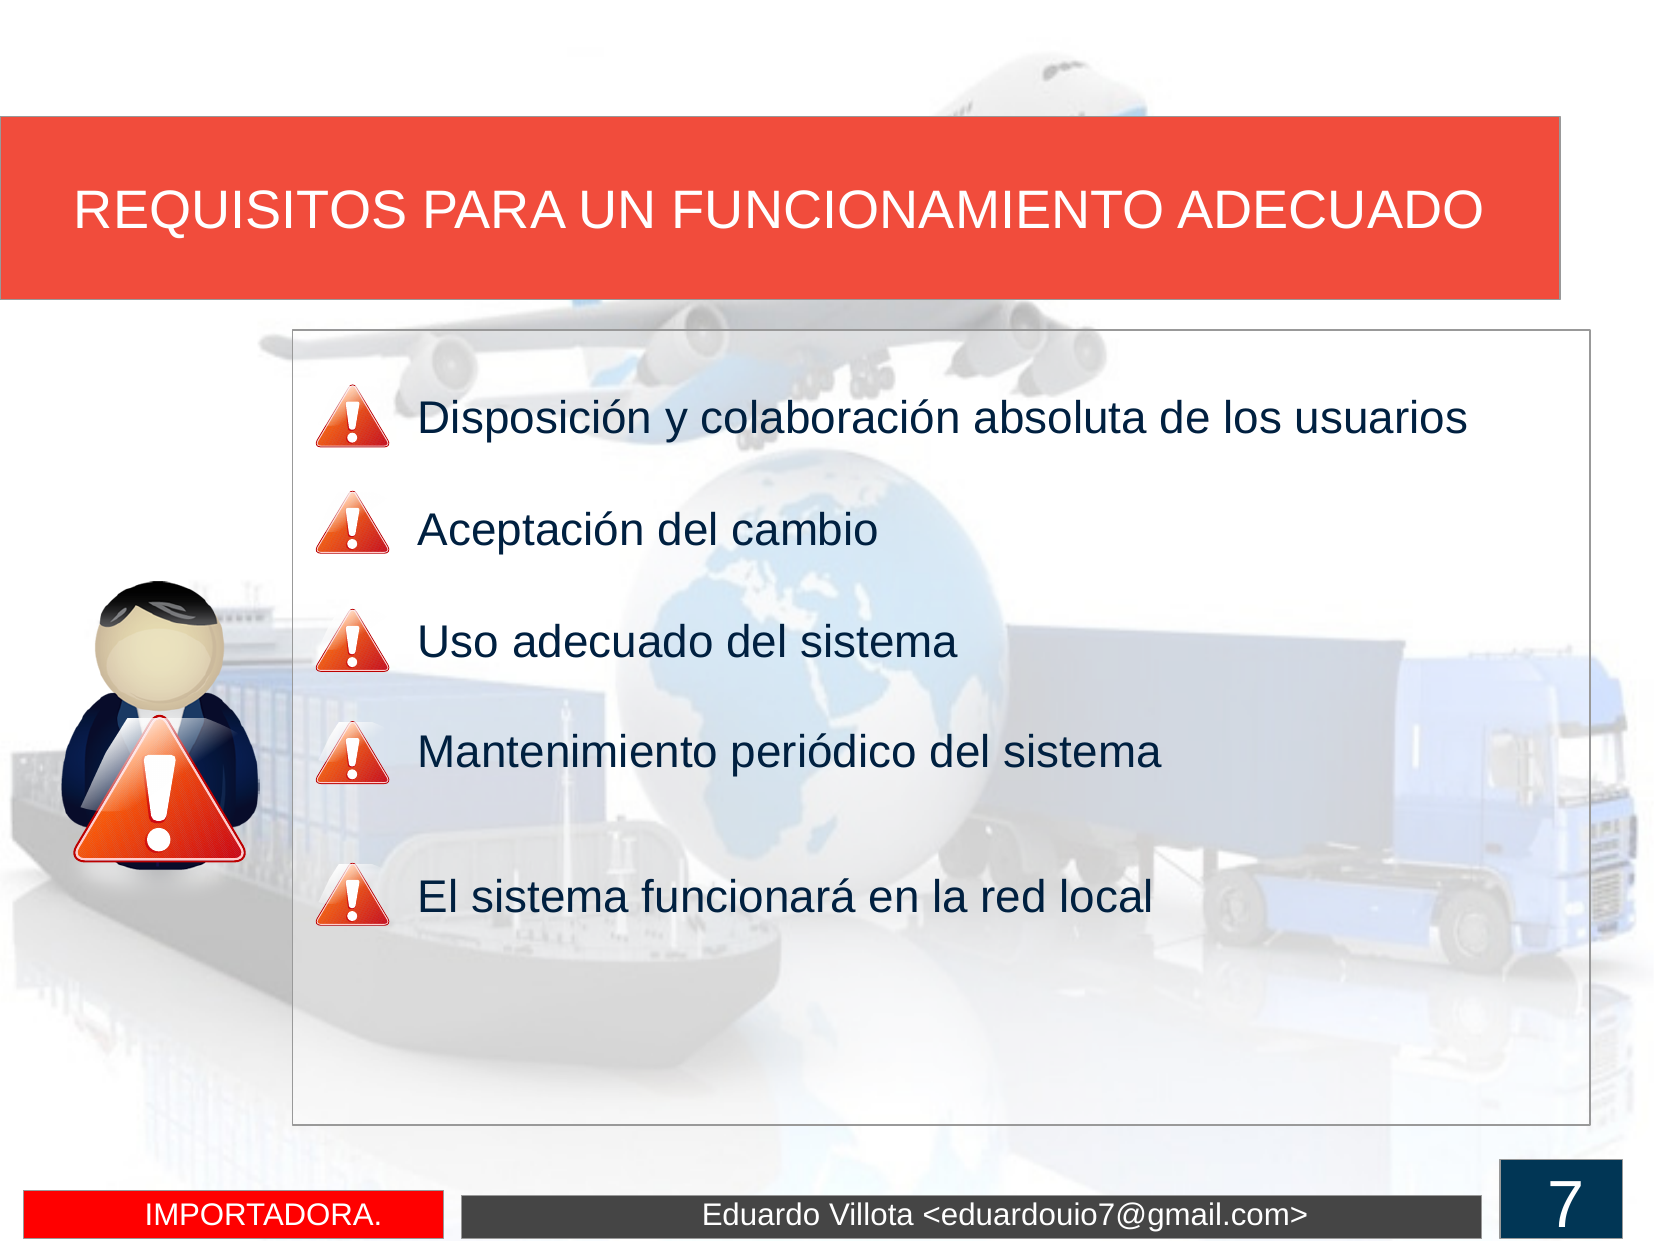

REQUISITOS PARA UN FUNCIONAMIENTO ADECUADO
Disposición y colaboración absoluta de los usuarios
Aceptación del cambio
Uso adecuado del sistema
Mantenimiento periódico del sistema
El sistema funcionará en la red local
7
IMPORTADORA.
Eduardo Villota <eduardouio7@gmail.com>